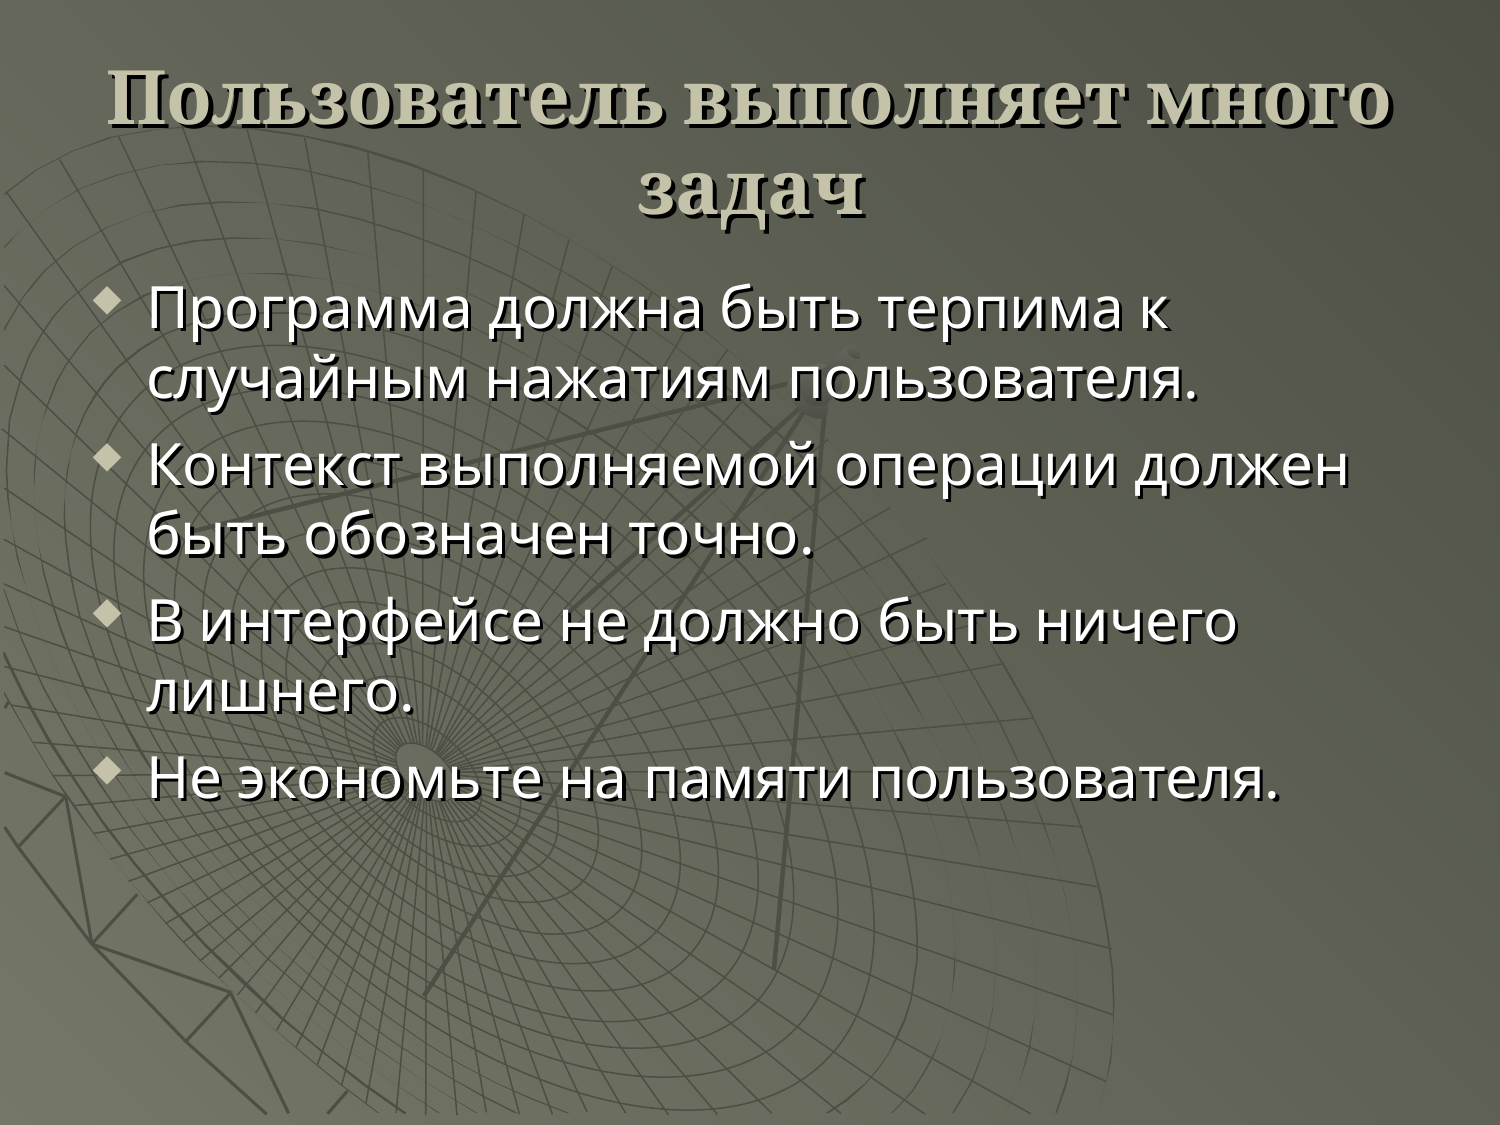

# Пользователь выполняет много задач
Программа должна быть терпима к случайным нажатиям пользователя.
Контекст выполняемой операции должен быть обозначен точно.
В интерфейсе не должно быть ничего лишнего.
Не экономьте на памяти пользователя.